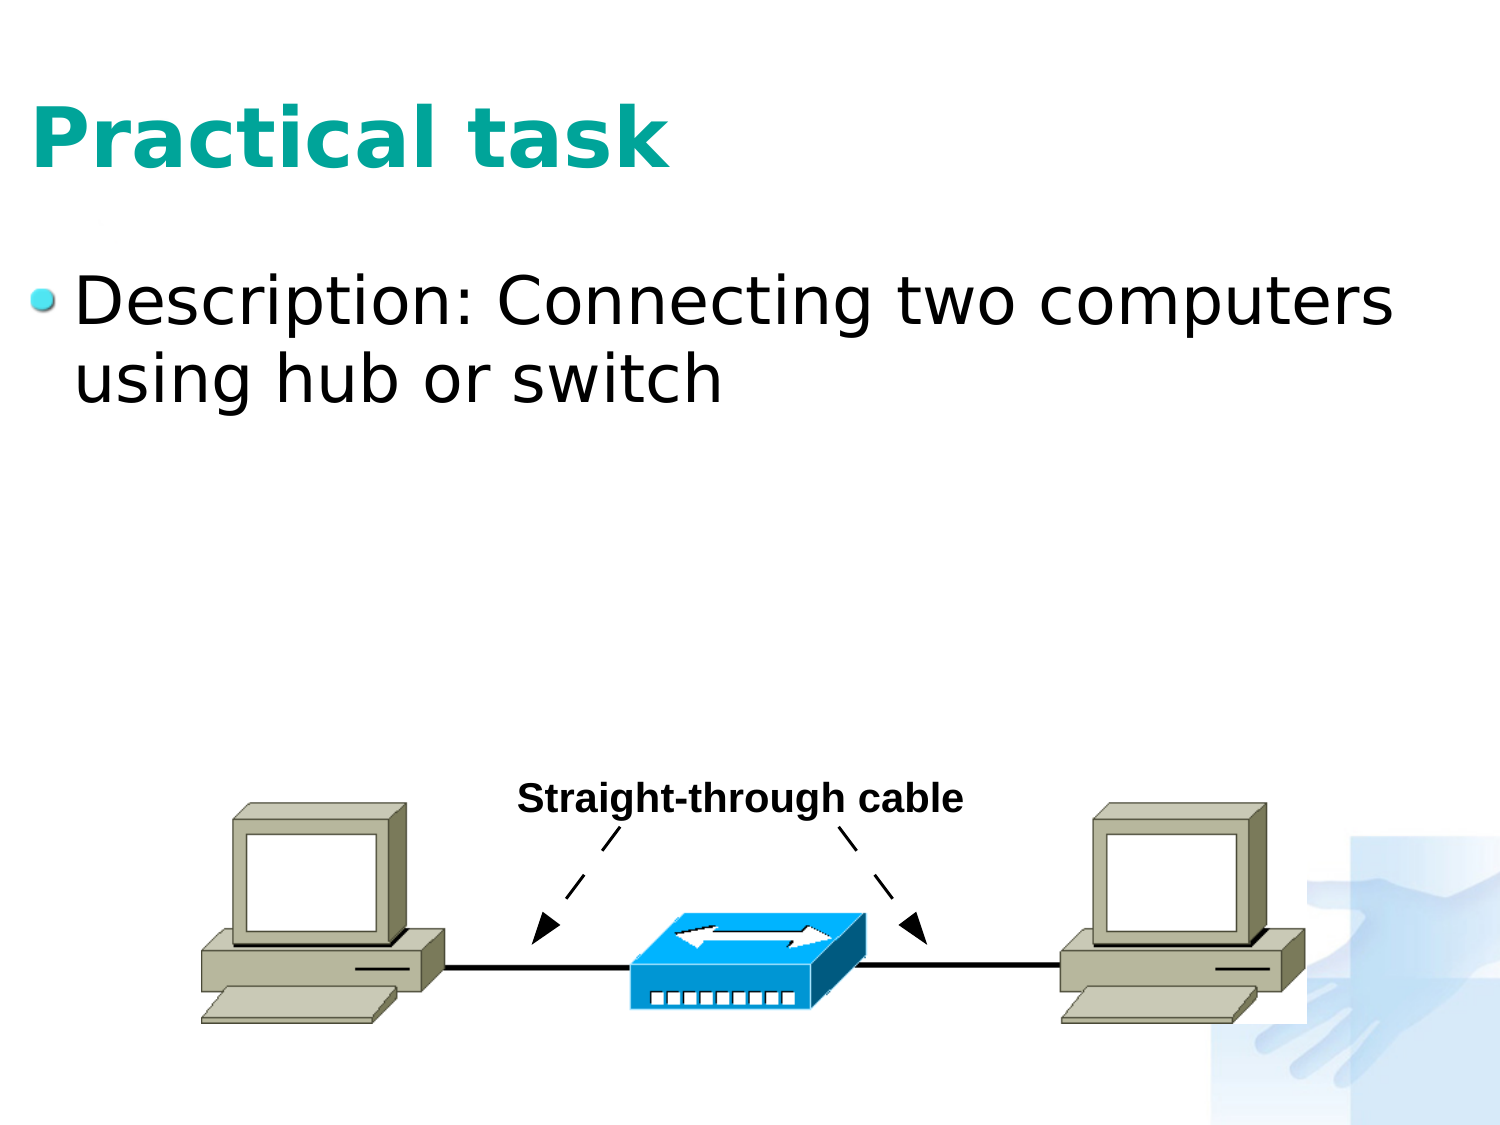

# Practical task
Description: Connecting two computers using hub or switch
Straight-through cable